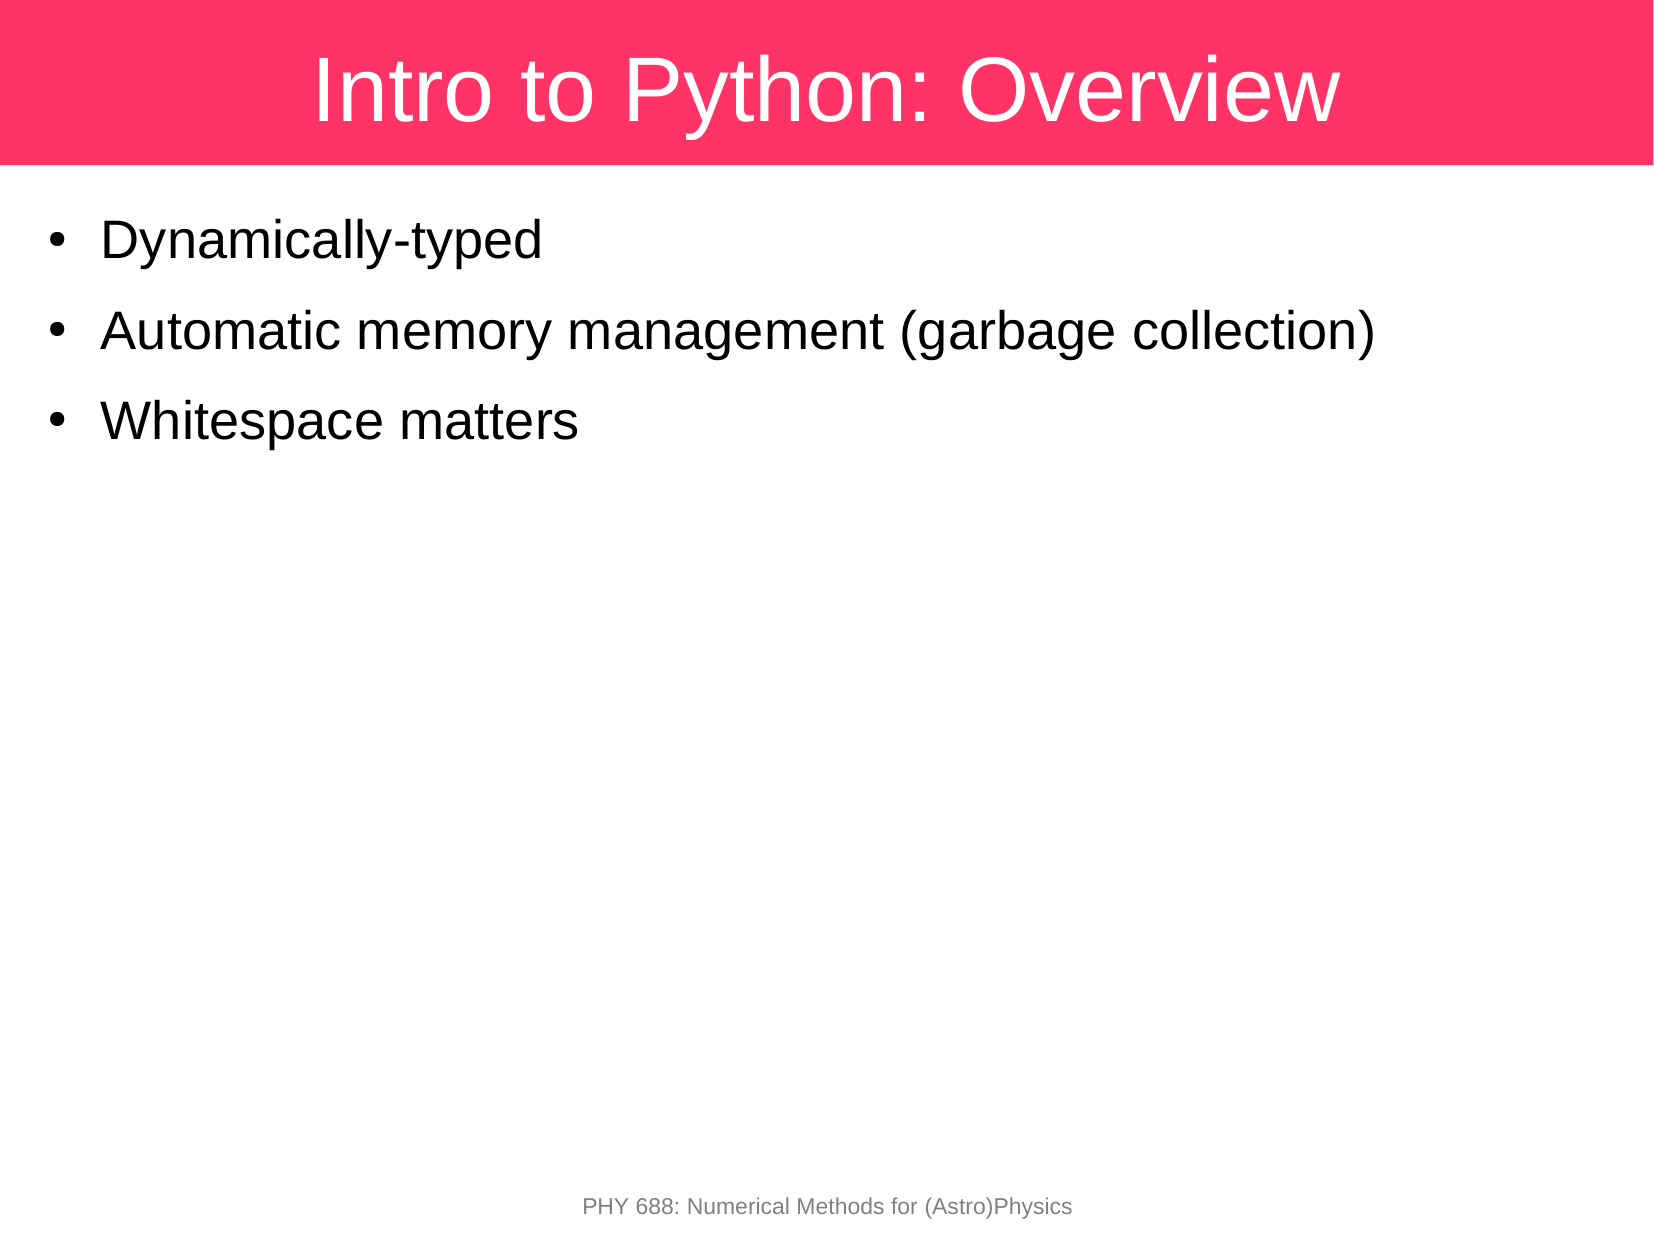

# Intro to Python: Overview
Dynamically-typed
Automatic memory management (garbage collection)
Whitespace matters